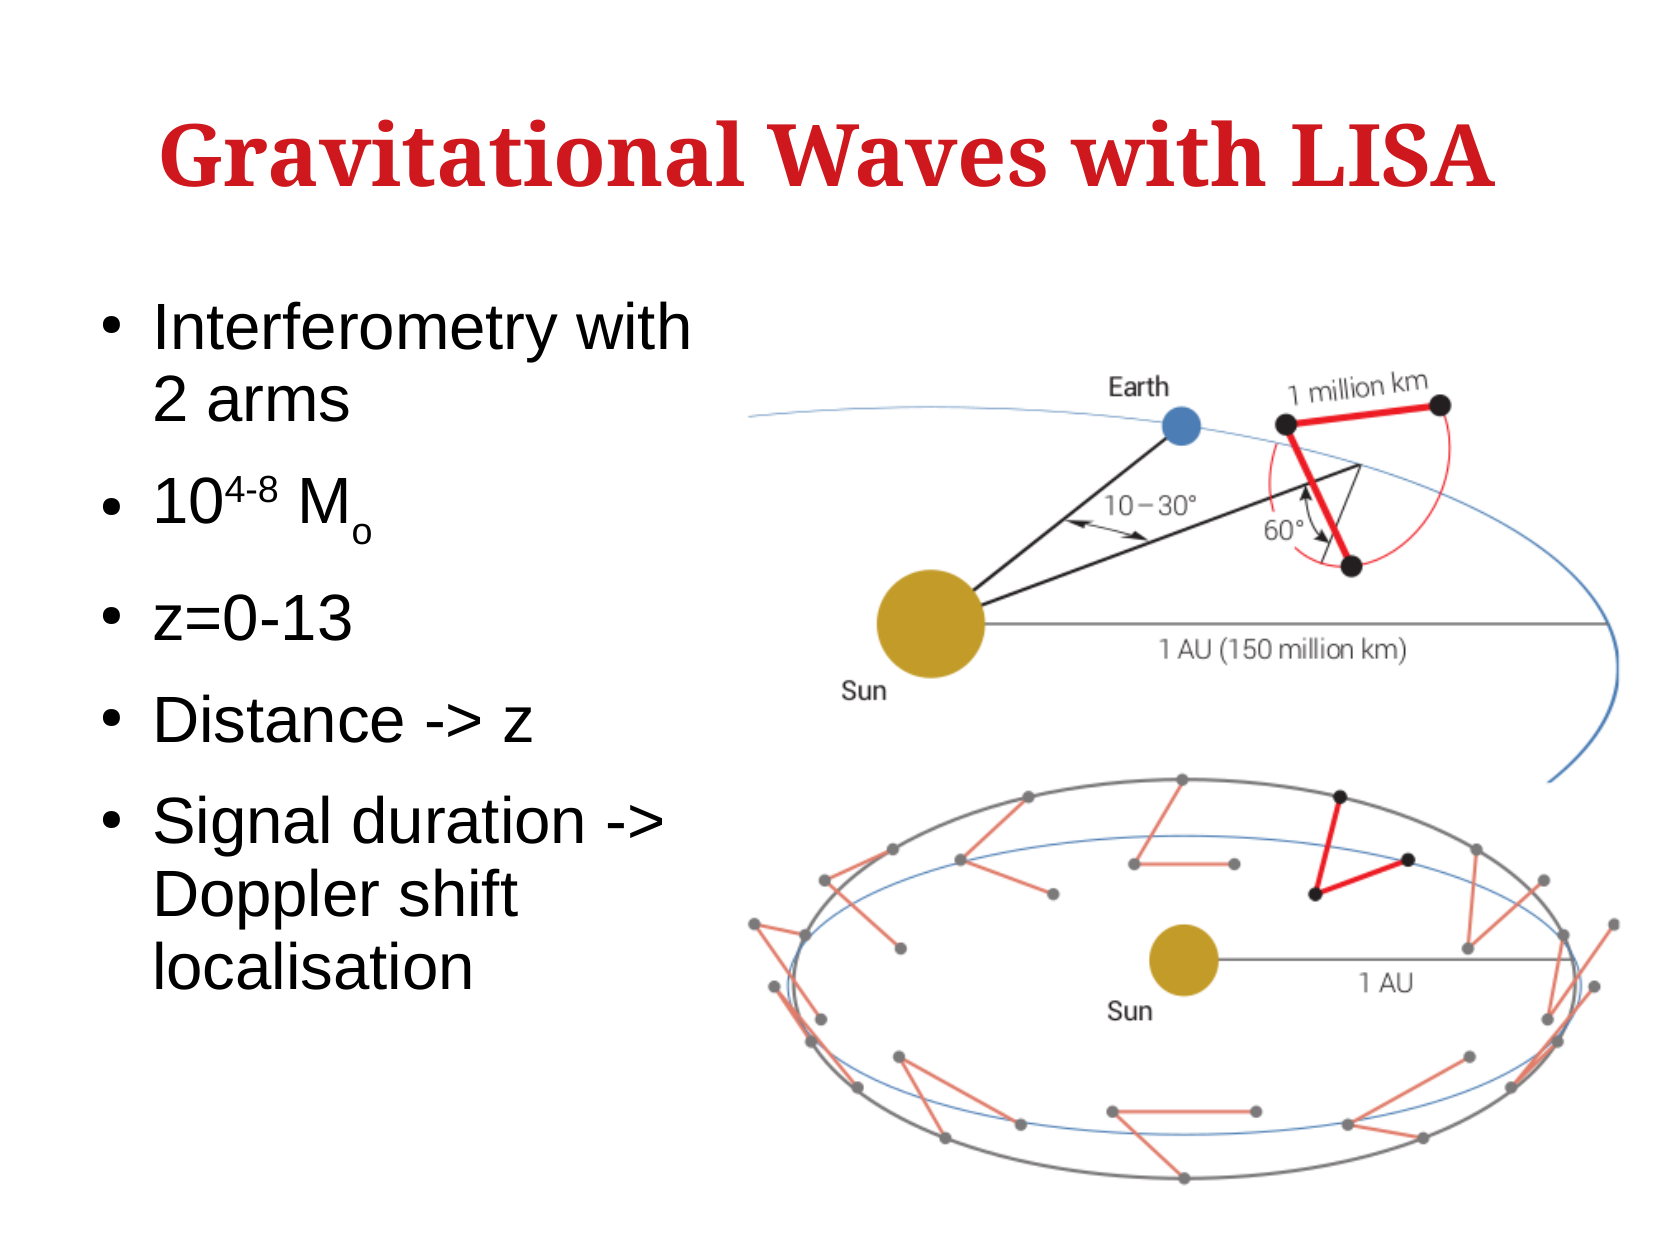

# Gravitational Waves with LISA
Interferometry with 2 arms
104-8 Mo
z=0-13
Distance -> z
Signal duration -> Doppler shift localisation